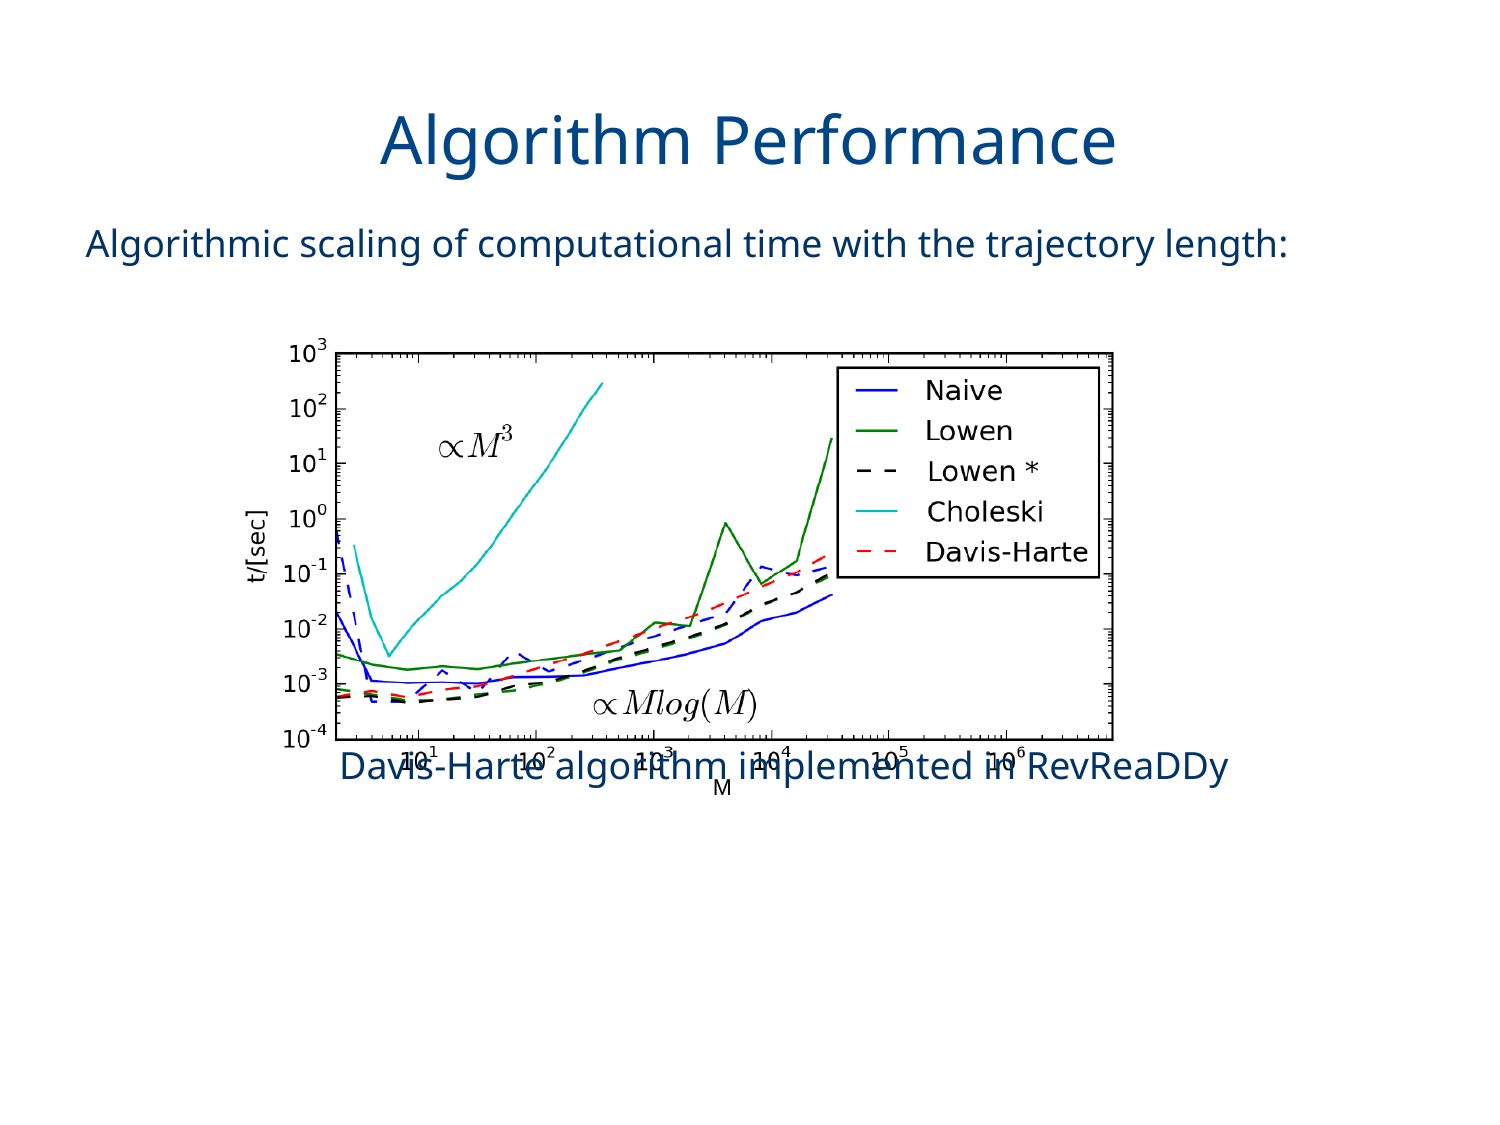

# Algorithm Performance
Algorithmic scaling of computational time with the trajectory length:
 Davis-Harte algorithm implemented in RevReaDDy
M